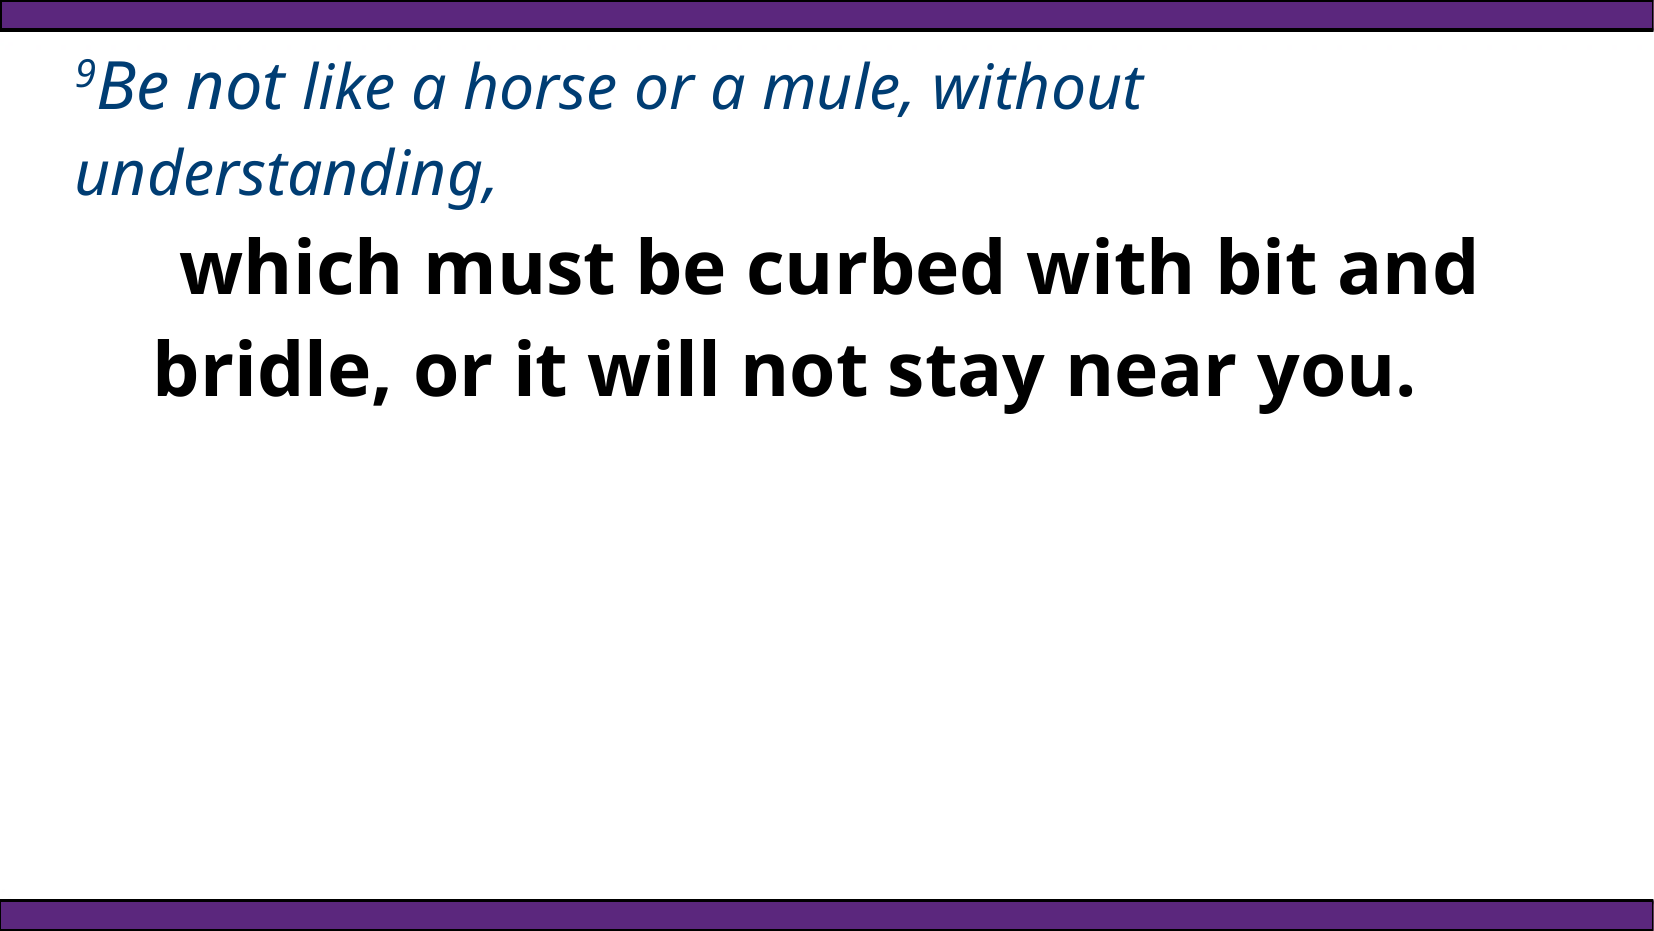

9Be not like a horse or a mule, without understanding,
 which must be curbed with bit and
 bridle, or it will not stay near you.